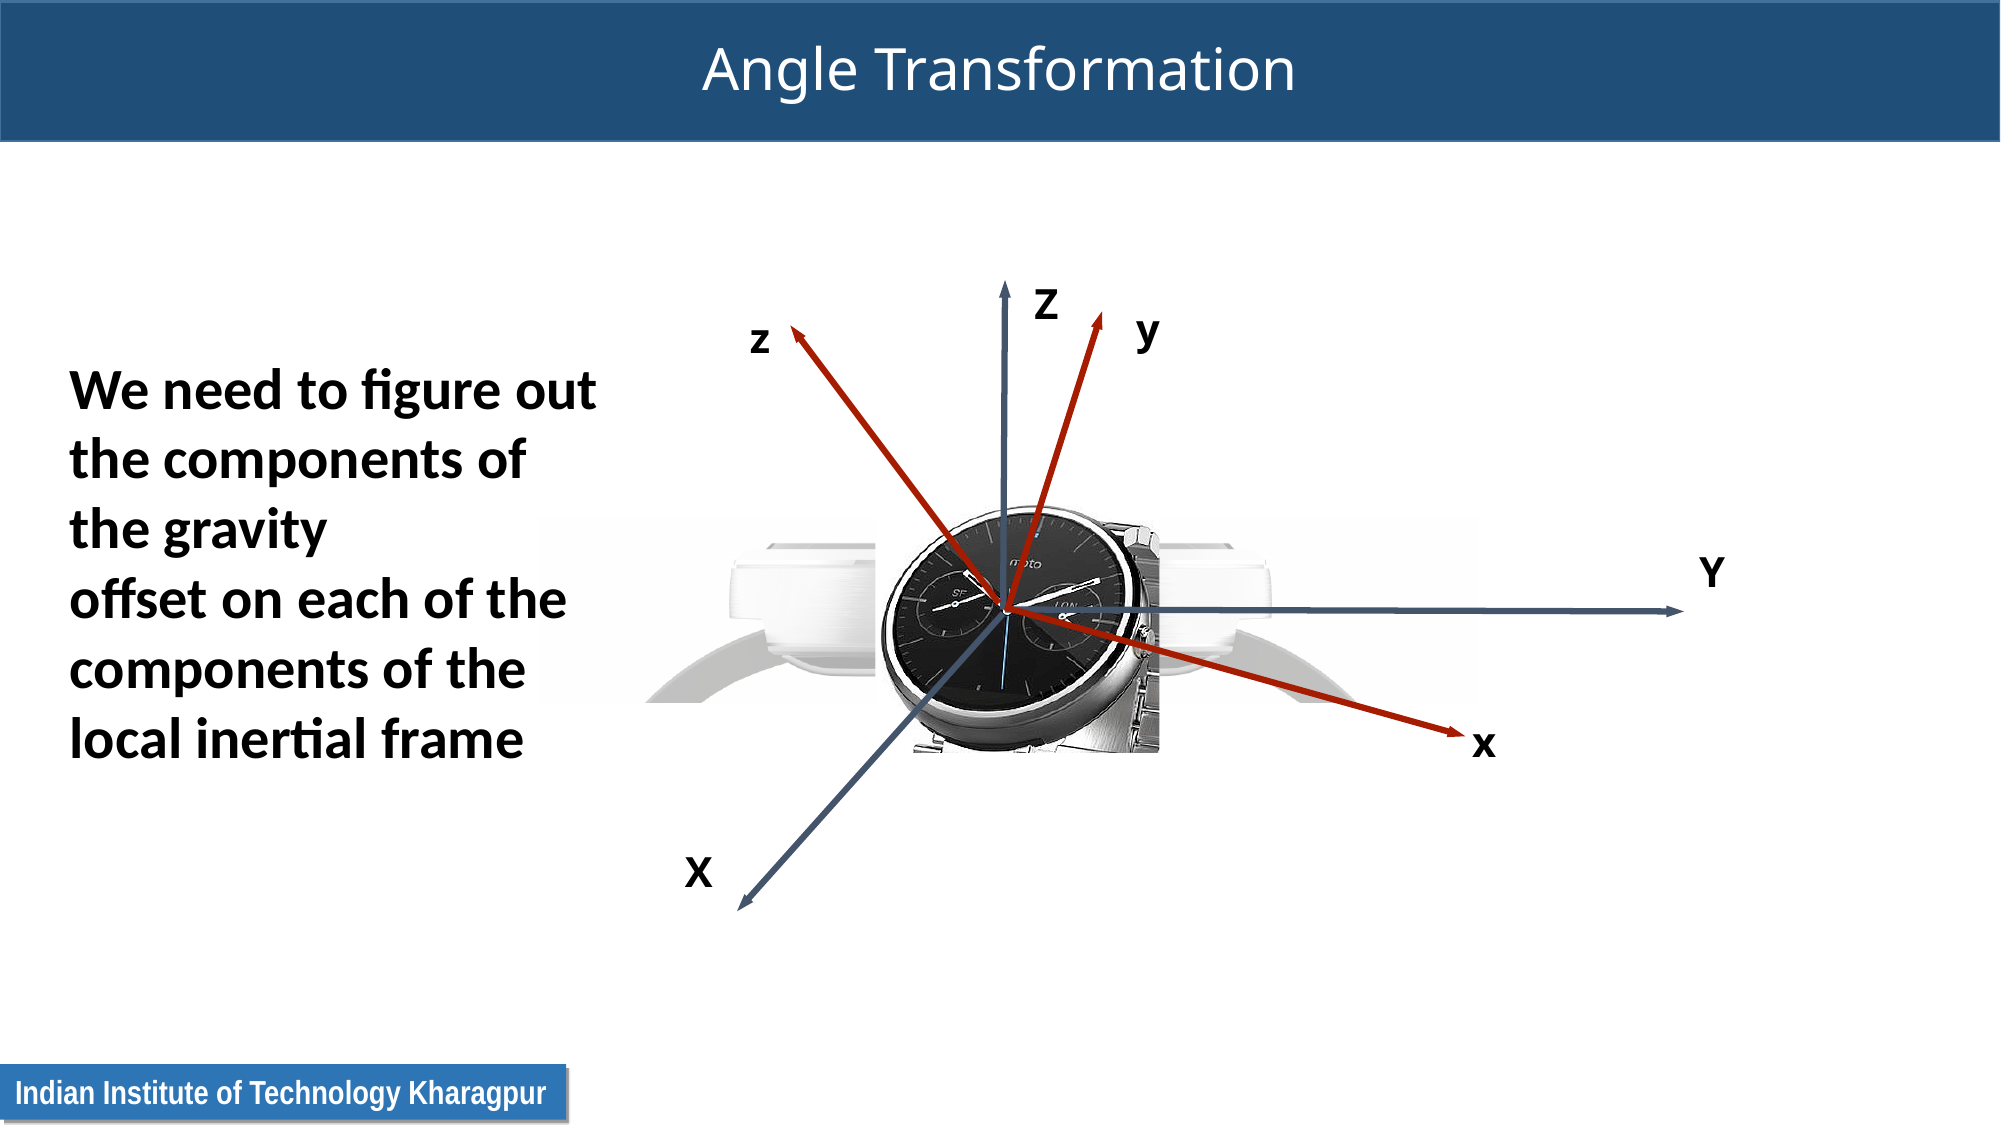

# Angle Transformation
Z
y
z
We need to figure out the components of the gravity offset on each of the components of the local inertial frame
Y
x
X